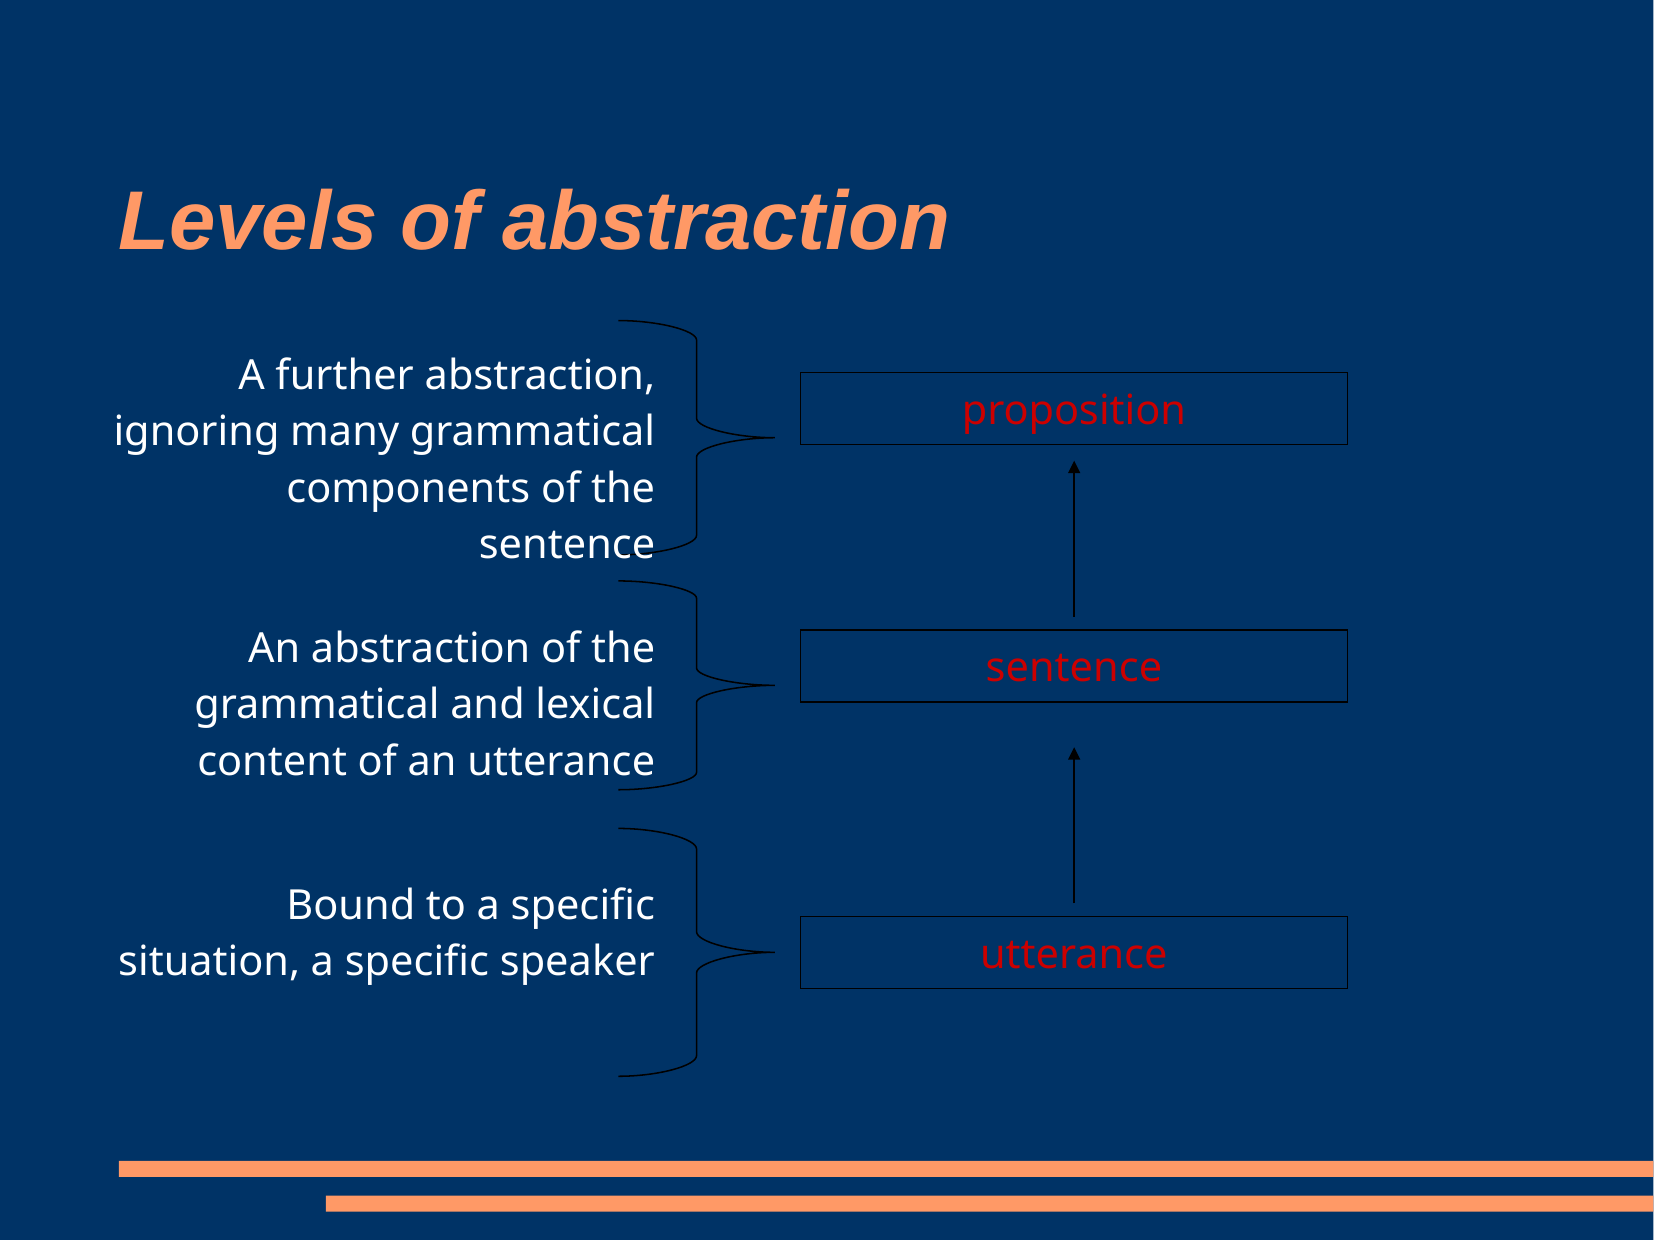

# Levels of abstraction
A further abstraction, ignoring many grammatical components of the sentence
proposition
An abstraction of the grammatical and lexical content of an utterance
sentence
Bound to a specific situation, a specific speaker
utterance